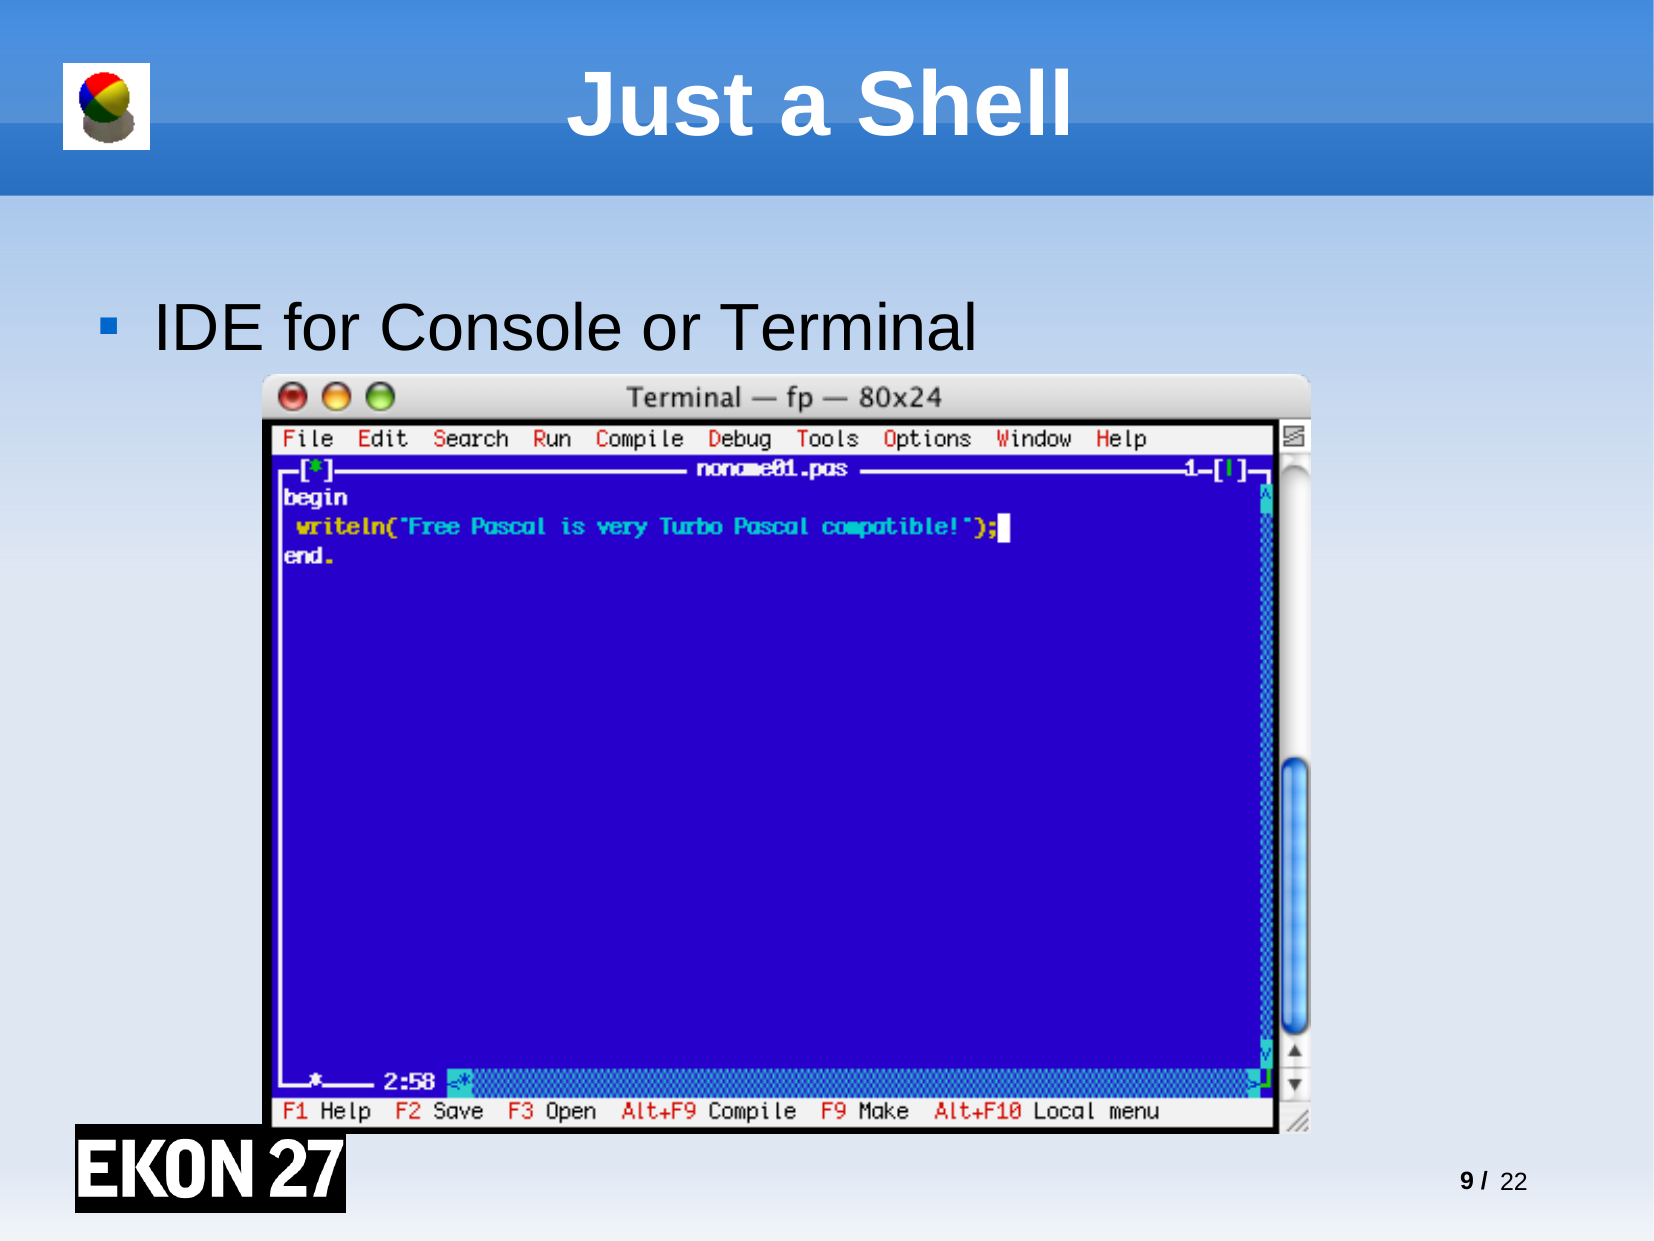

# Just a Shell
IDE for Console or Terminal
9